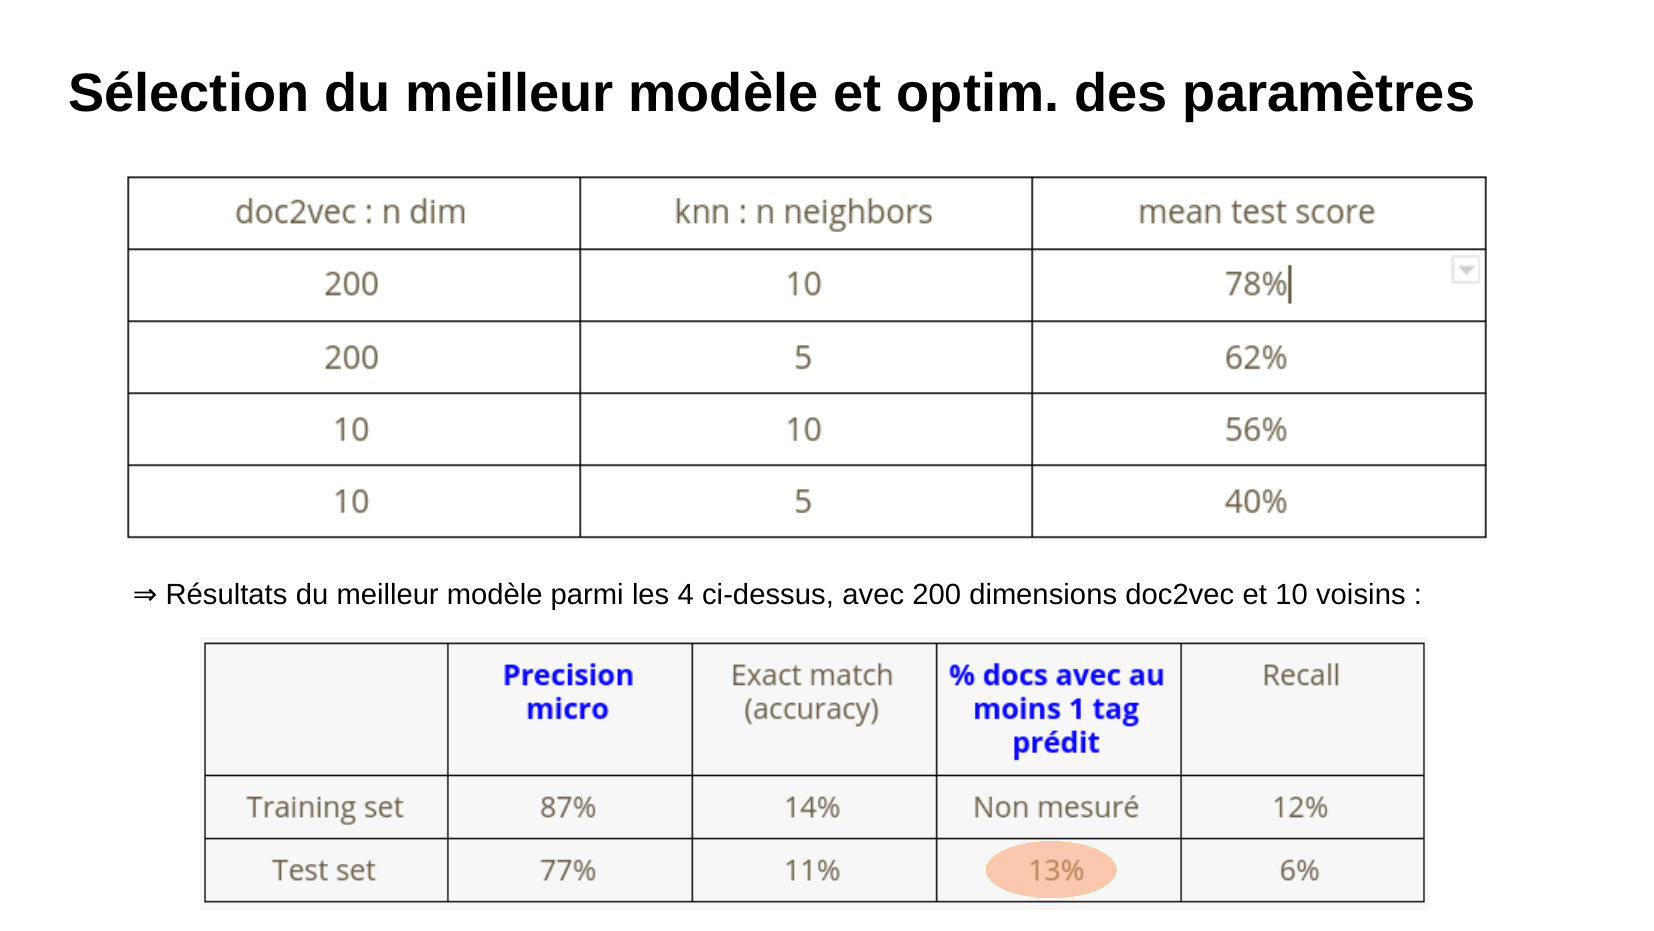

Sélection du meilleur modèle et optim. des paramètres
⇒ Résultats du meilleur modèle parmi les 4 ci-dessus, avec 200 dimensions doc2vec et 10 voisins :